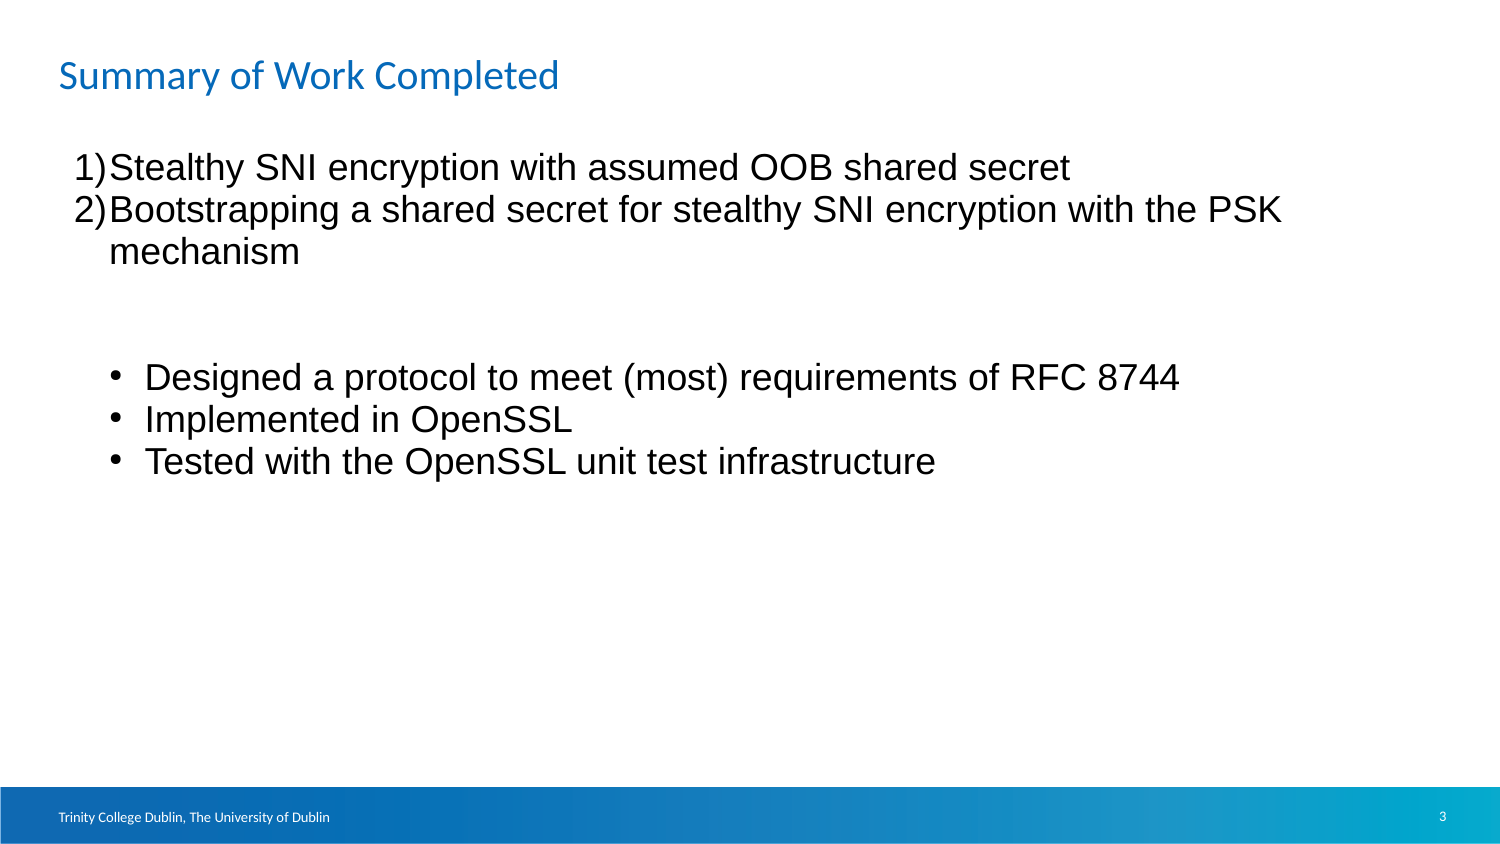

# Summary of Work Completed
Stealthy SNI encryption with assumed OOB shared secret
Bootstrapping a shared secret for stealthy SNI encryption with the PSK mechanism
Designed a protocol to meet (most) requirements of RFC 8744
Implemented in OpenSSL
Tested with the OpenSSL unit test infrastructure